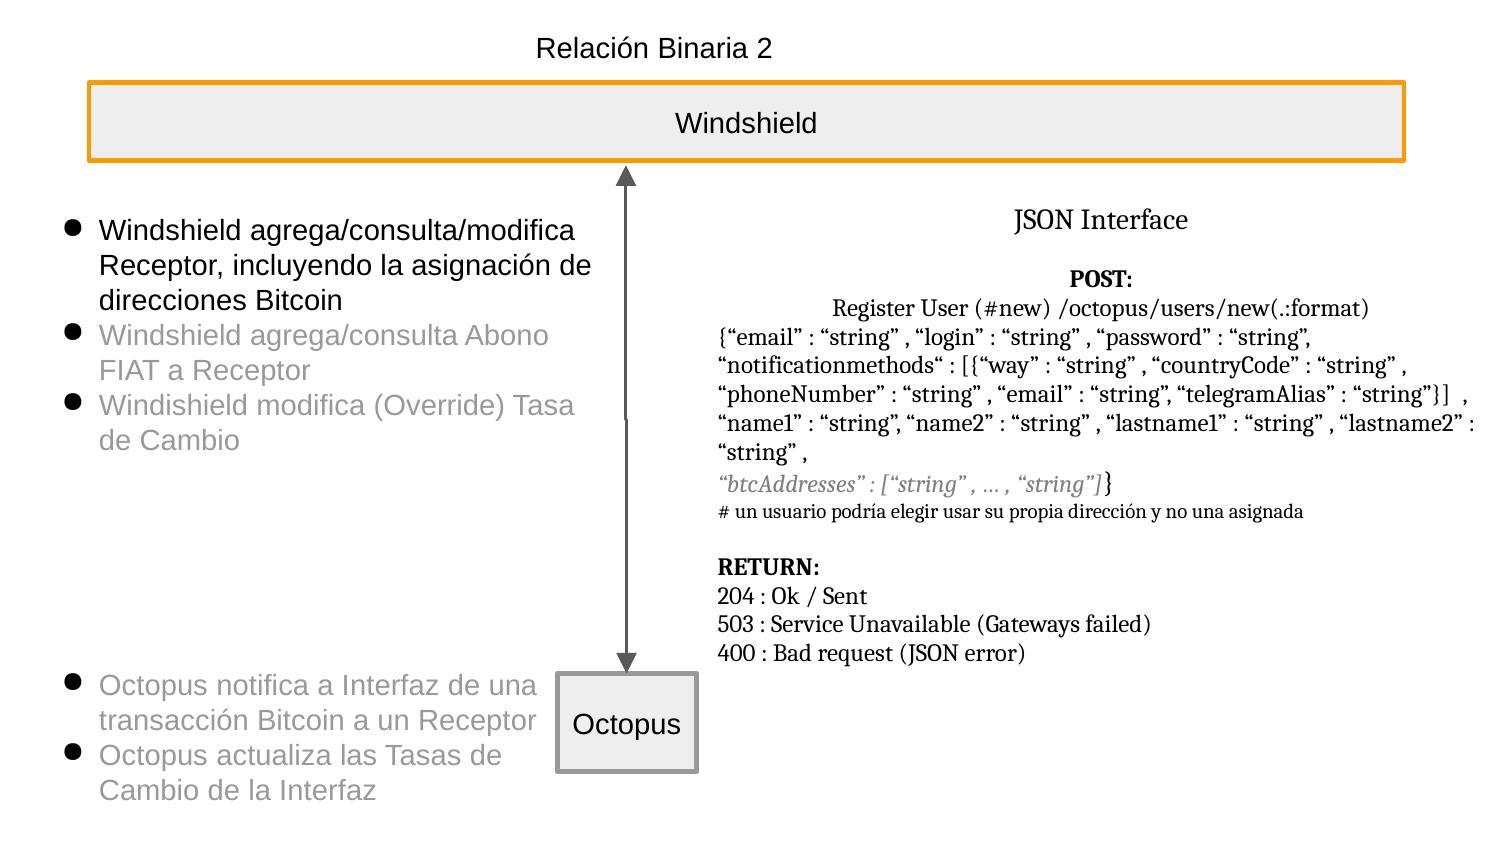

Relación Binaria 2
Windshield
JSON Interface
POST:
Register User (#new)	/octopus/users/new(.:format)
{“email” : “string” , “login” : “string” , “password” : “string”, “notificationmethods“ : [{“way” : “string” , “countryCode” : “string” , “phoneNumber” : “string” , “email” : “string”, “telegramAlias” : “string”}] , “name1” : “string”, “name2” : “string” , “lastname1” : “string” , “lastname2” : “string” ,
“btcAddresses” : [“string” , … , “string”]}
# un usuario podría elegir usar su propia dirección y no una asignada
RETURN:
204 : Ok / Sent
503 : Service Unavailable (Gateways failed)
400 : Bad request (JSON error)
Windshield agrega/consulta/modifica Receptor, incluyendo la asignación de direcciones Bitcoin
Windshield agrega/consulta Abono FIAT a Receptor
Windishield modifica (Override) Tasa de Cambio
Octopus notifica a Interfaz de una transacción Bitcoin a un Receptor
Octopus actualiza las Tasas de Cambio de la Interfaz
Octopus